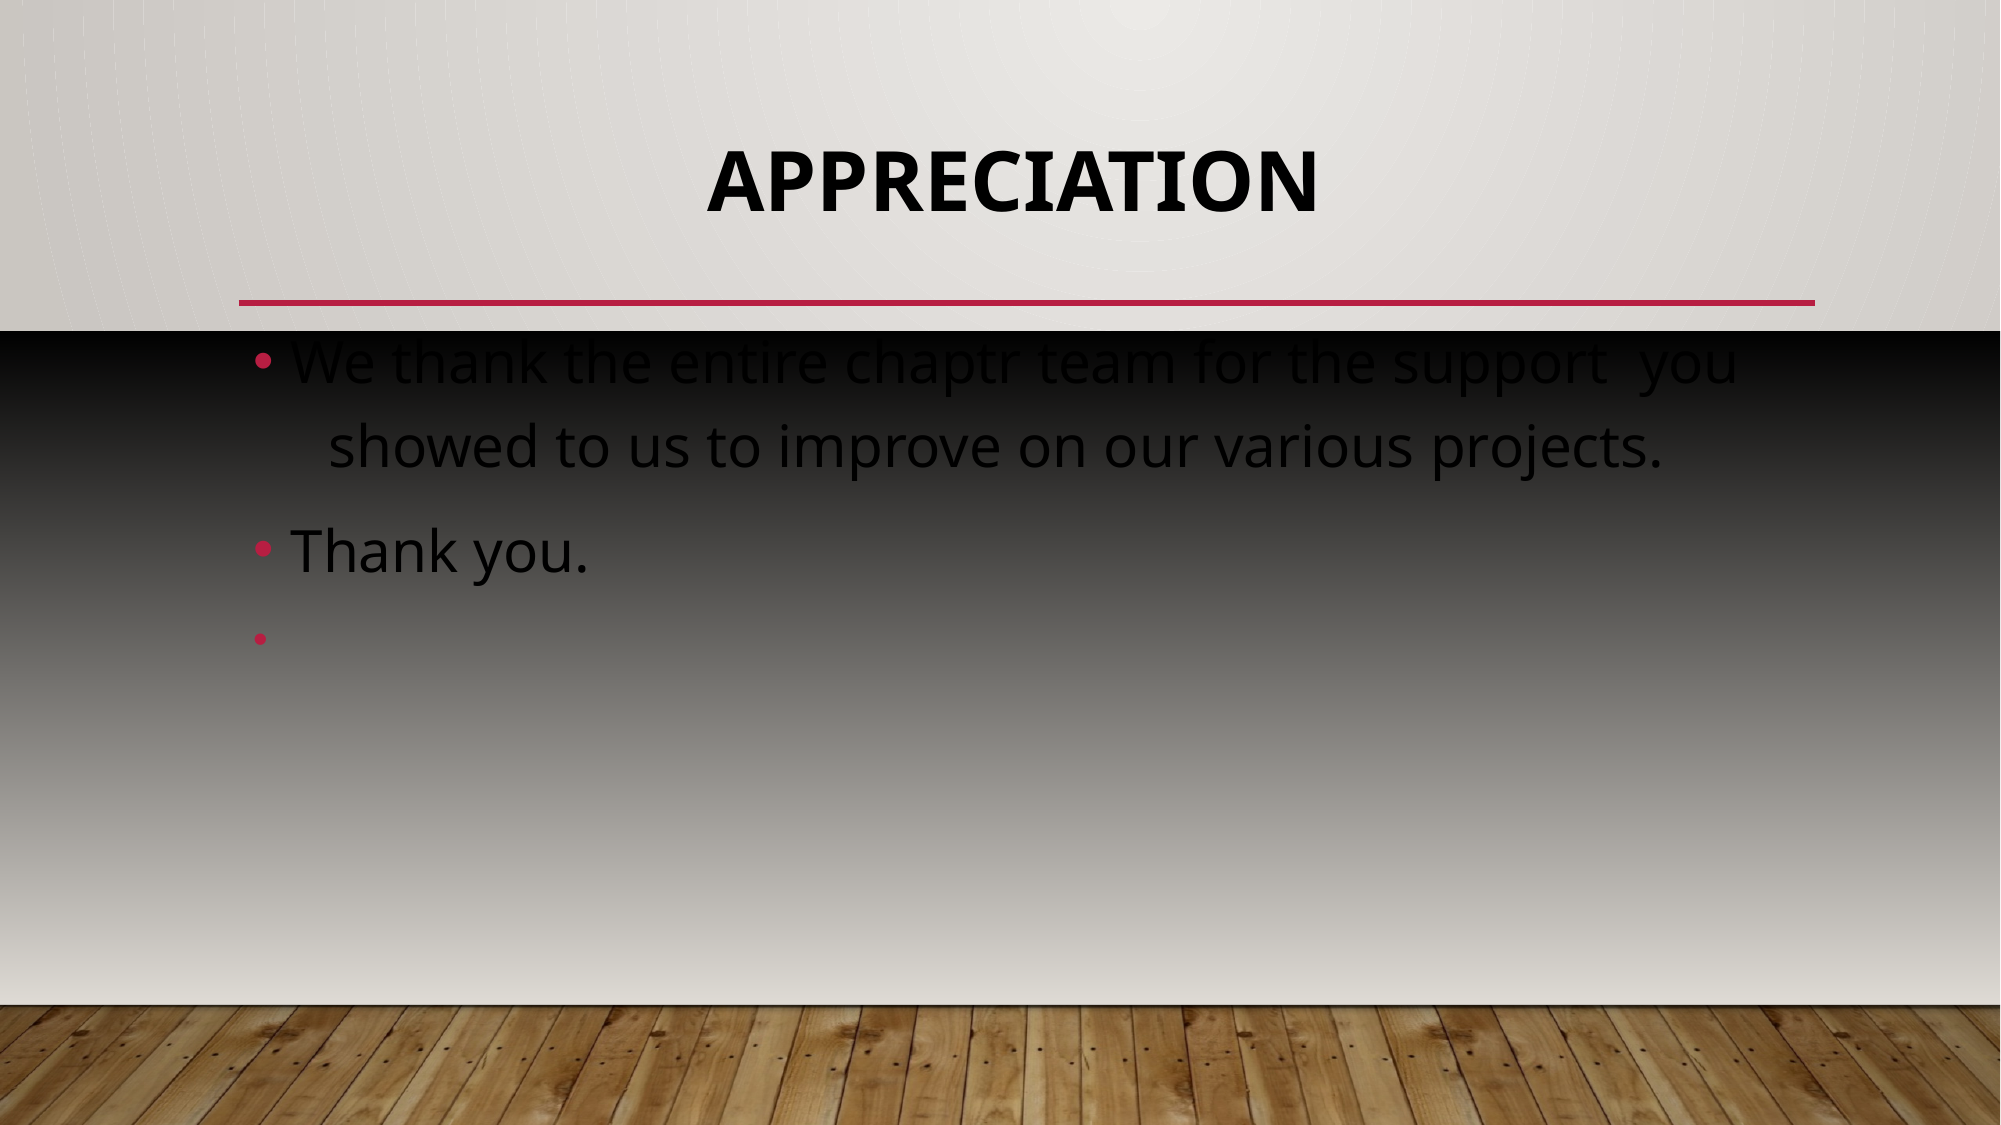

# APPRECIATION
We thank the entire chaptr team for the support you showed to us to improve on our various projects.
Thank you.